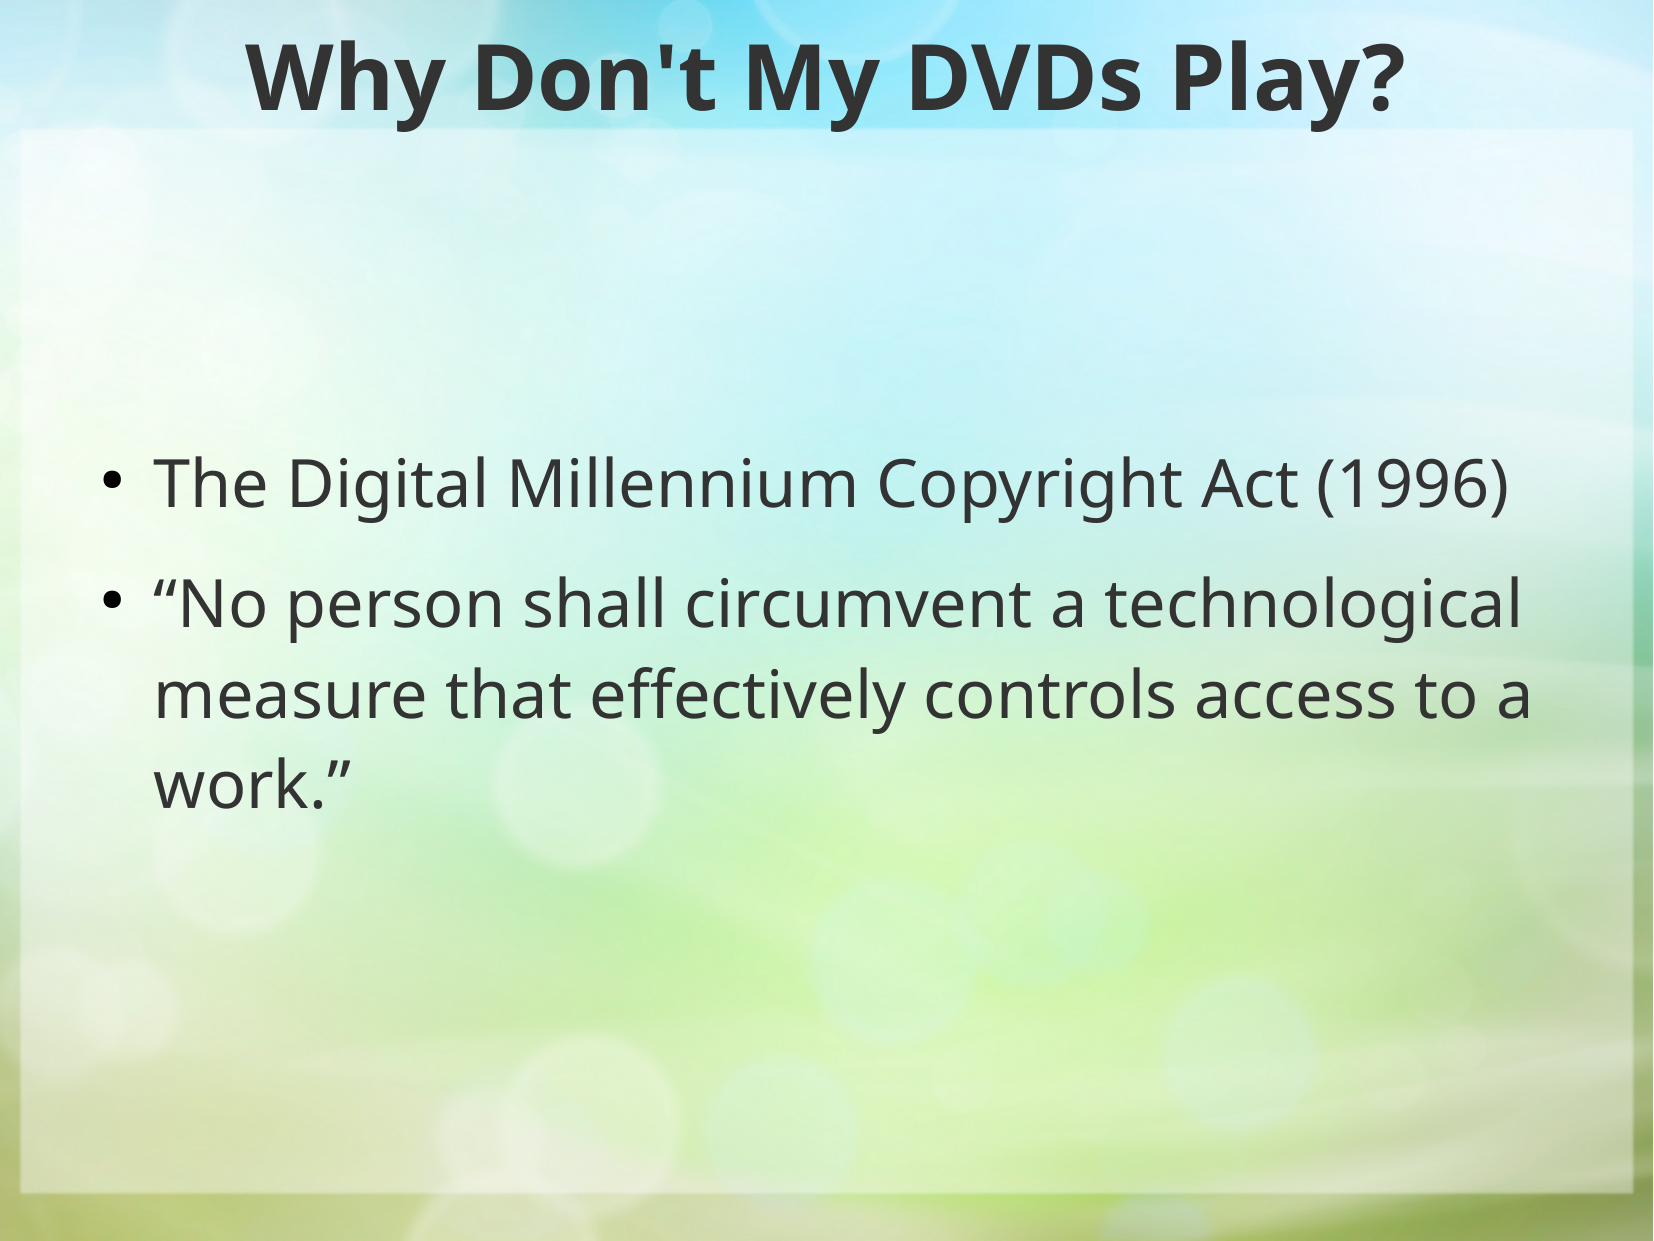

# Why Don't My DVDs Play?
The Digital Millennium Copyright Act (1996)
“No person shall circumvent a technological measure that effectively controls access to a work.”